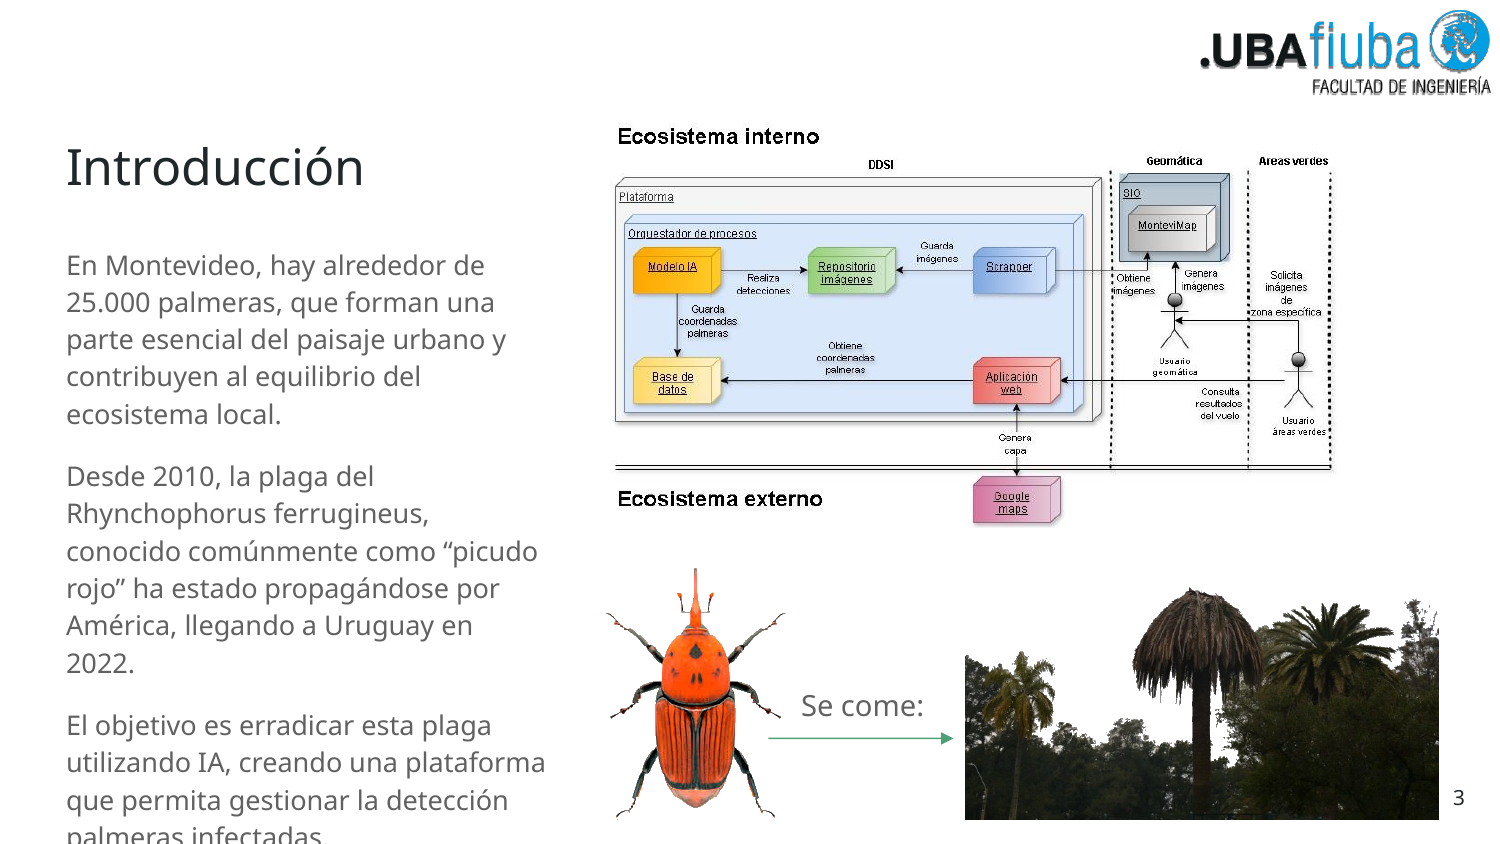

# Introducción
En Montevideo, hay alrededor de 25.000 palmeras, que forman una parte esencial del paisaje urbano y contribuyen al equilibrio del ecosistema local.
Desde 2010, la plaga del Rhynchophorus ferrugineus, conocido comúnmente como “picudo rojo” ha estado propagándose por América, llegando a Uruguay en 2022.
El objetivo es erradicar esta plaga utilizando IA, creando una plataforma que permita gestionar la detección palmeras infectadas.
Se come: